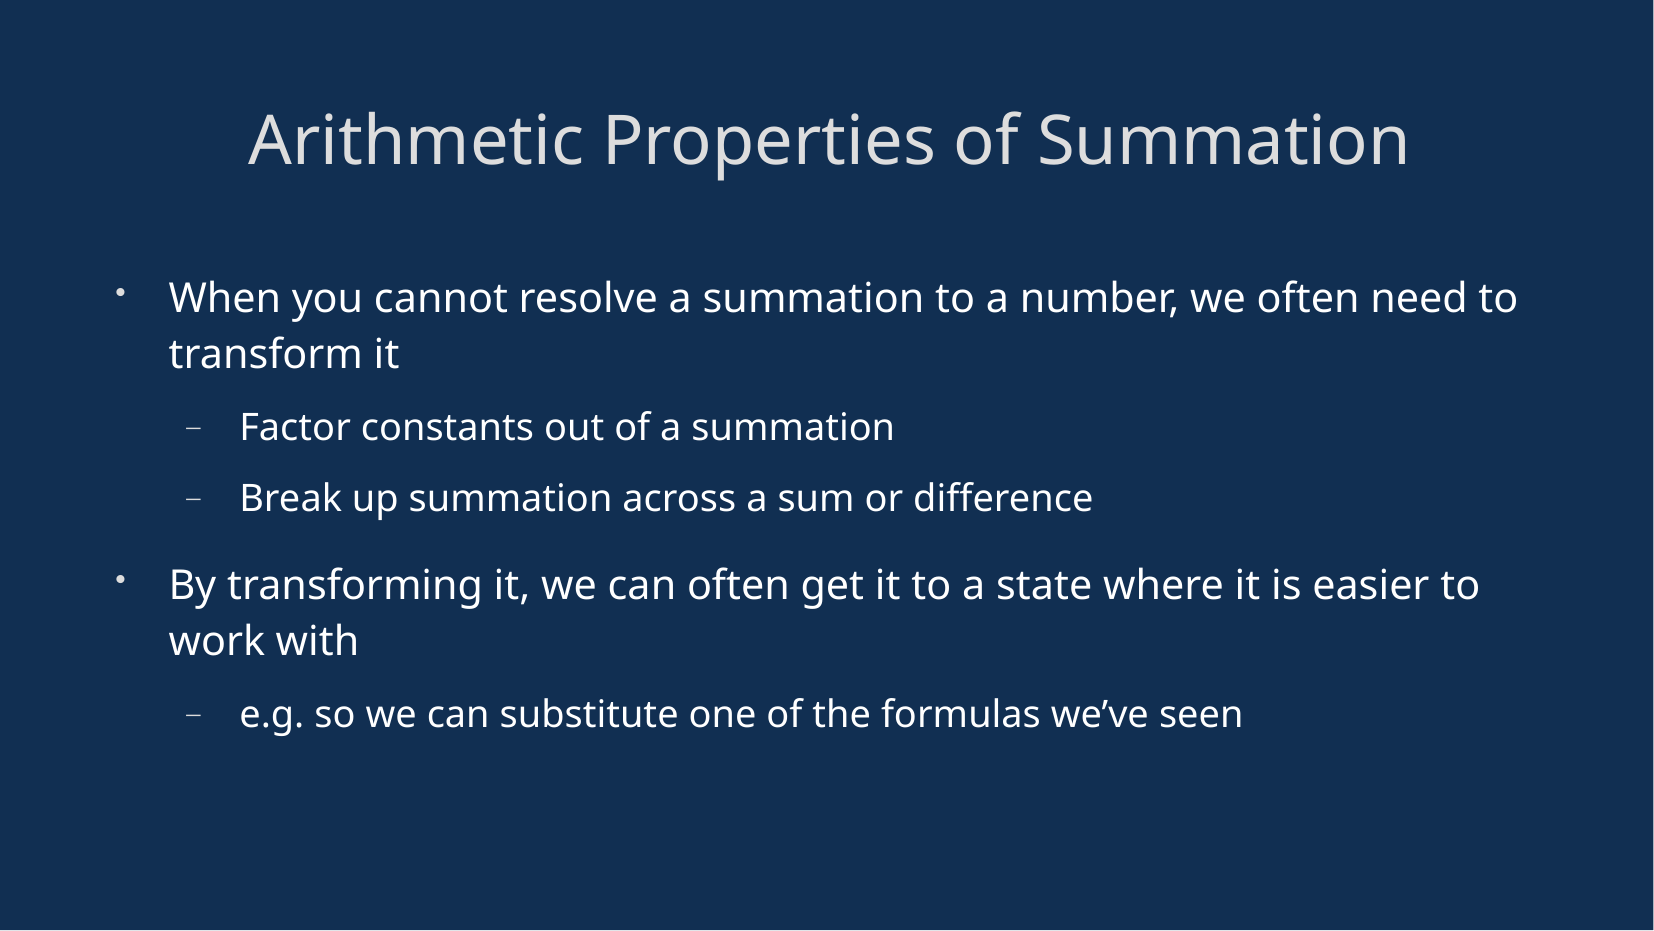

# Arithmetic Properties of Summation
When you cannot resolve a summation to a number, we often need to transform it
Factor constants out of a summation
Break up summation across a sum or difference
By transforming it, we can often get it to a state where it is easier to work with
e.g. so we can substitute one of the formulas we’ve seen